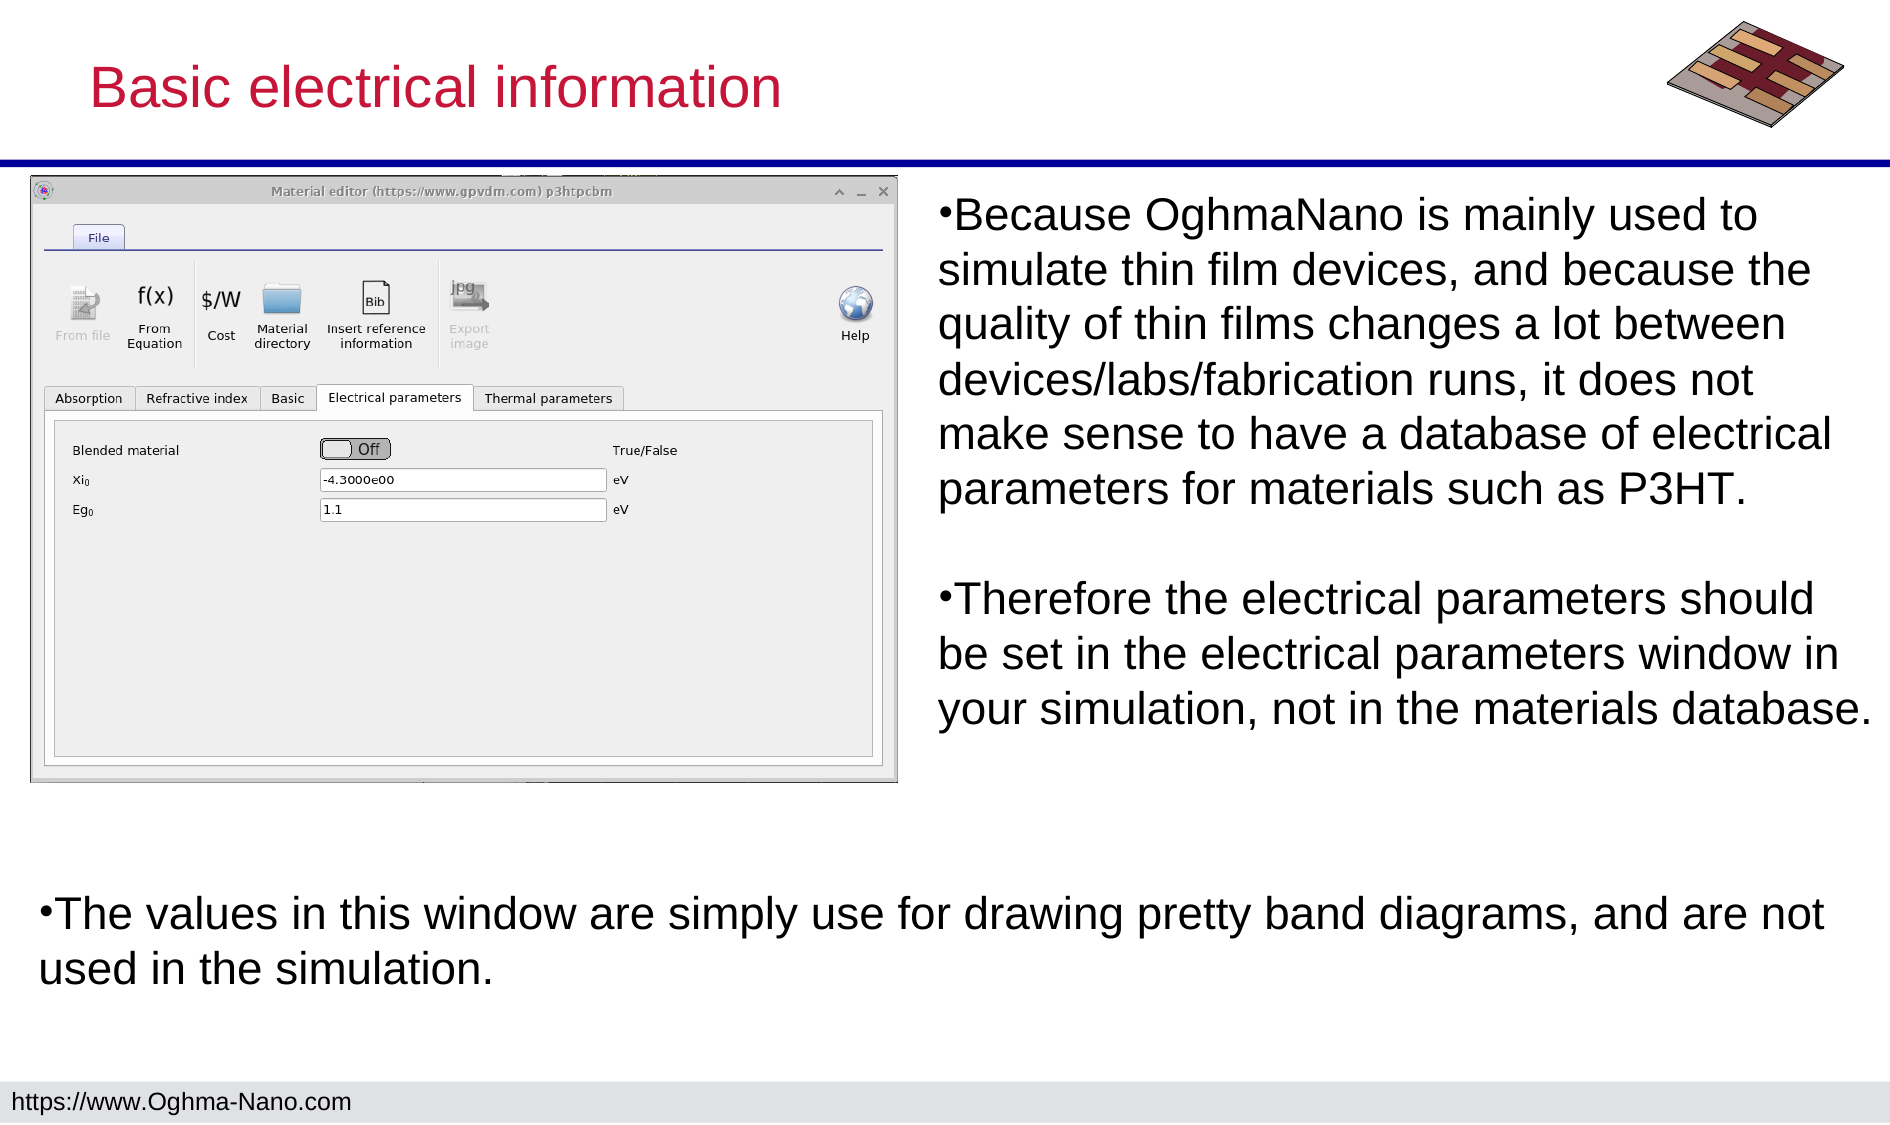

# Basic electrical information
Because OghmaNano is mainly used to simulate thin film devices, and because the quality of thin films changes a lot between devices/labs/fabrication runs, it does not make sense to have a database of electrical parameters for materials such as P3HT.
Therefore the electrical parameters should be set in the electrical parameters window in your simulation, not in the materials database.
The values in this window are simply use for drawing pretty band diagrams, and are not used in the simulation.